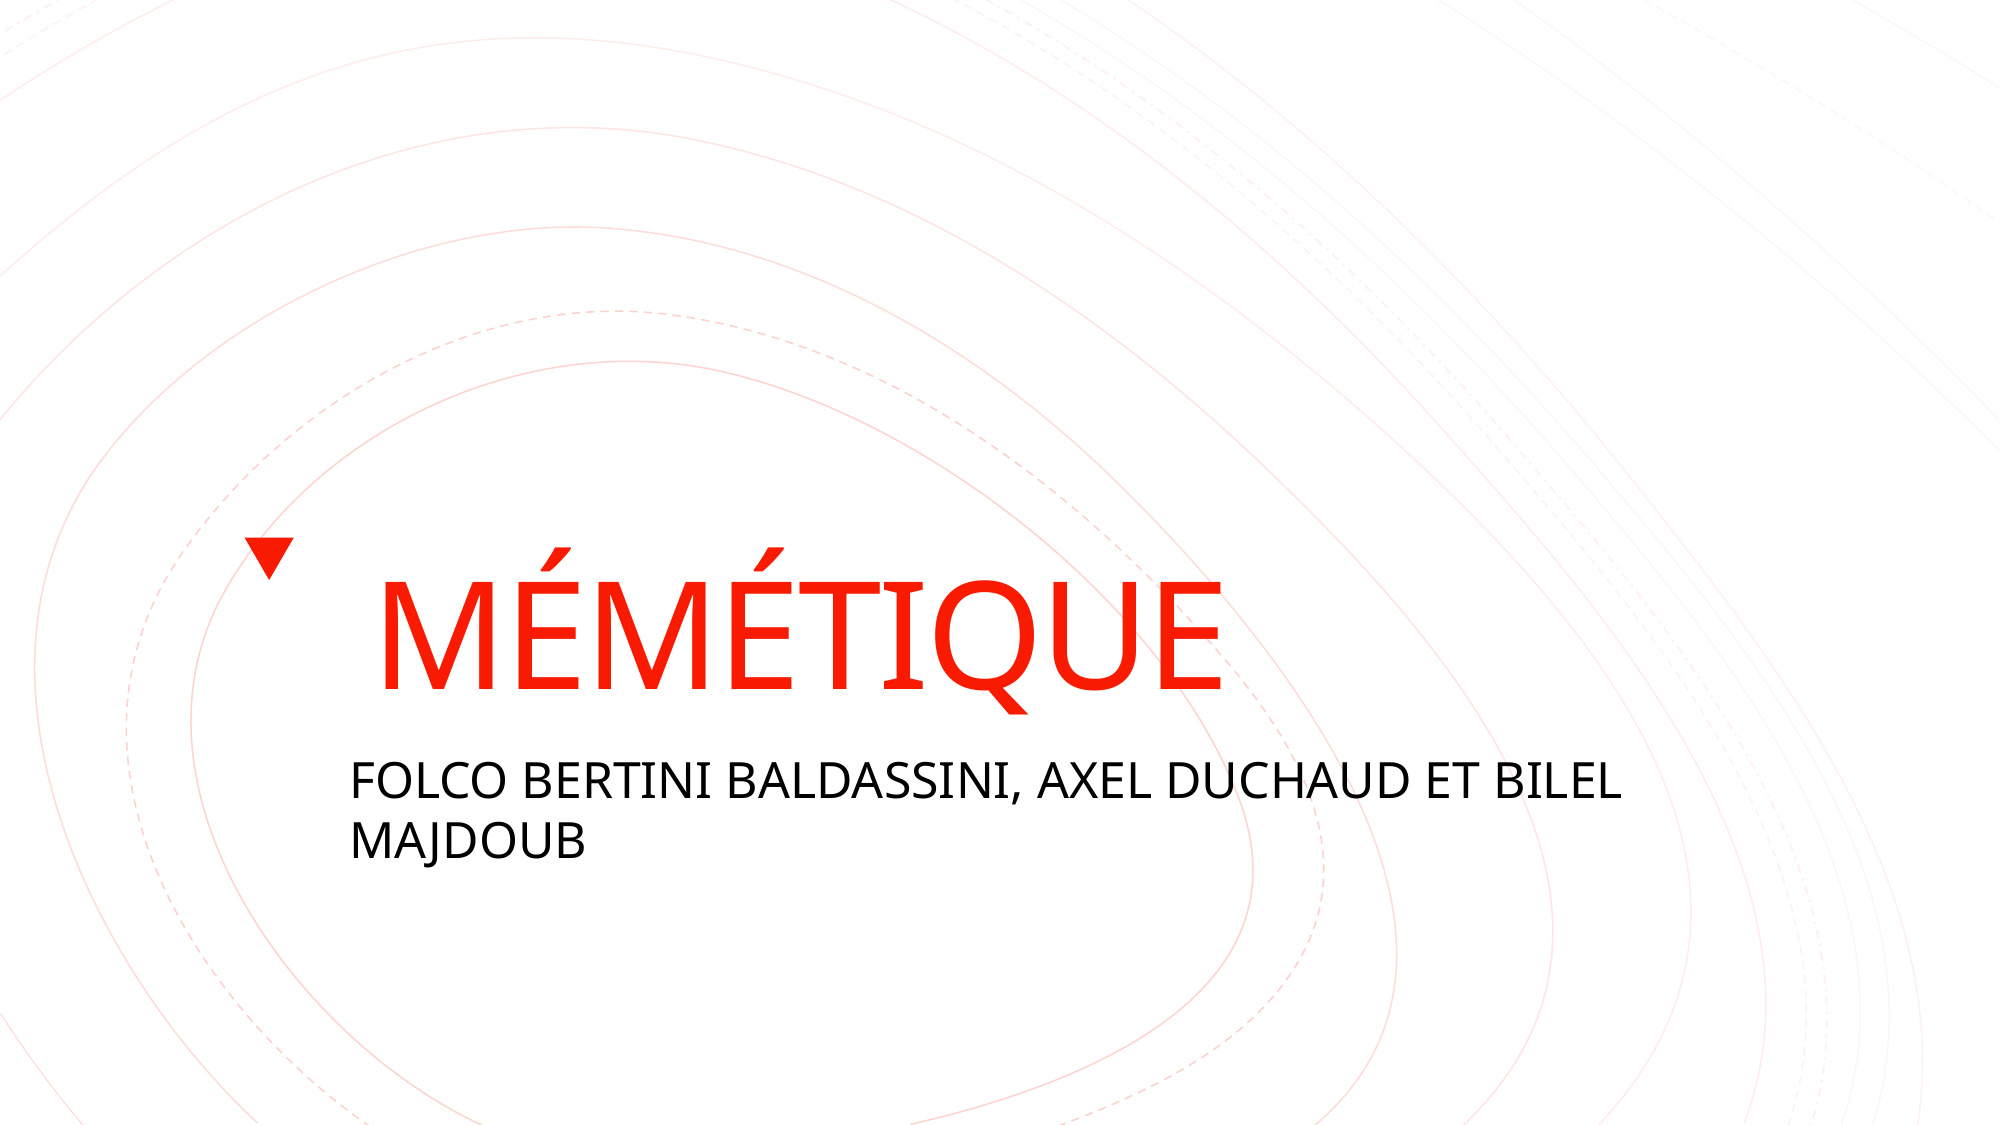

# MÉMÉTIQUE
Folco bertini baldassini, AXEL DUCHAUD et BILEL MAJDOUB